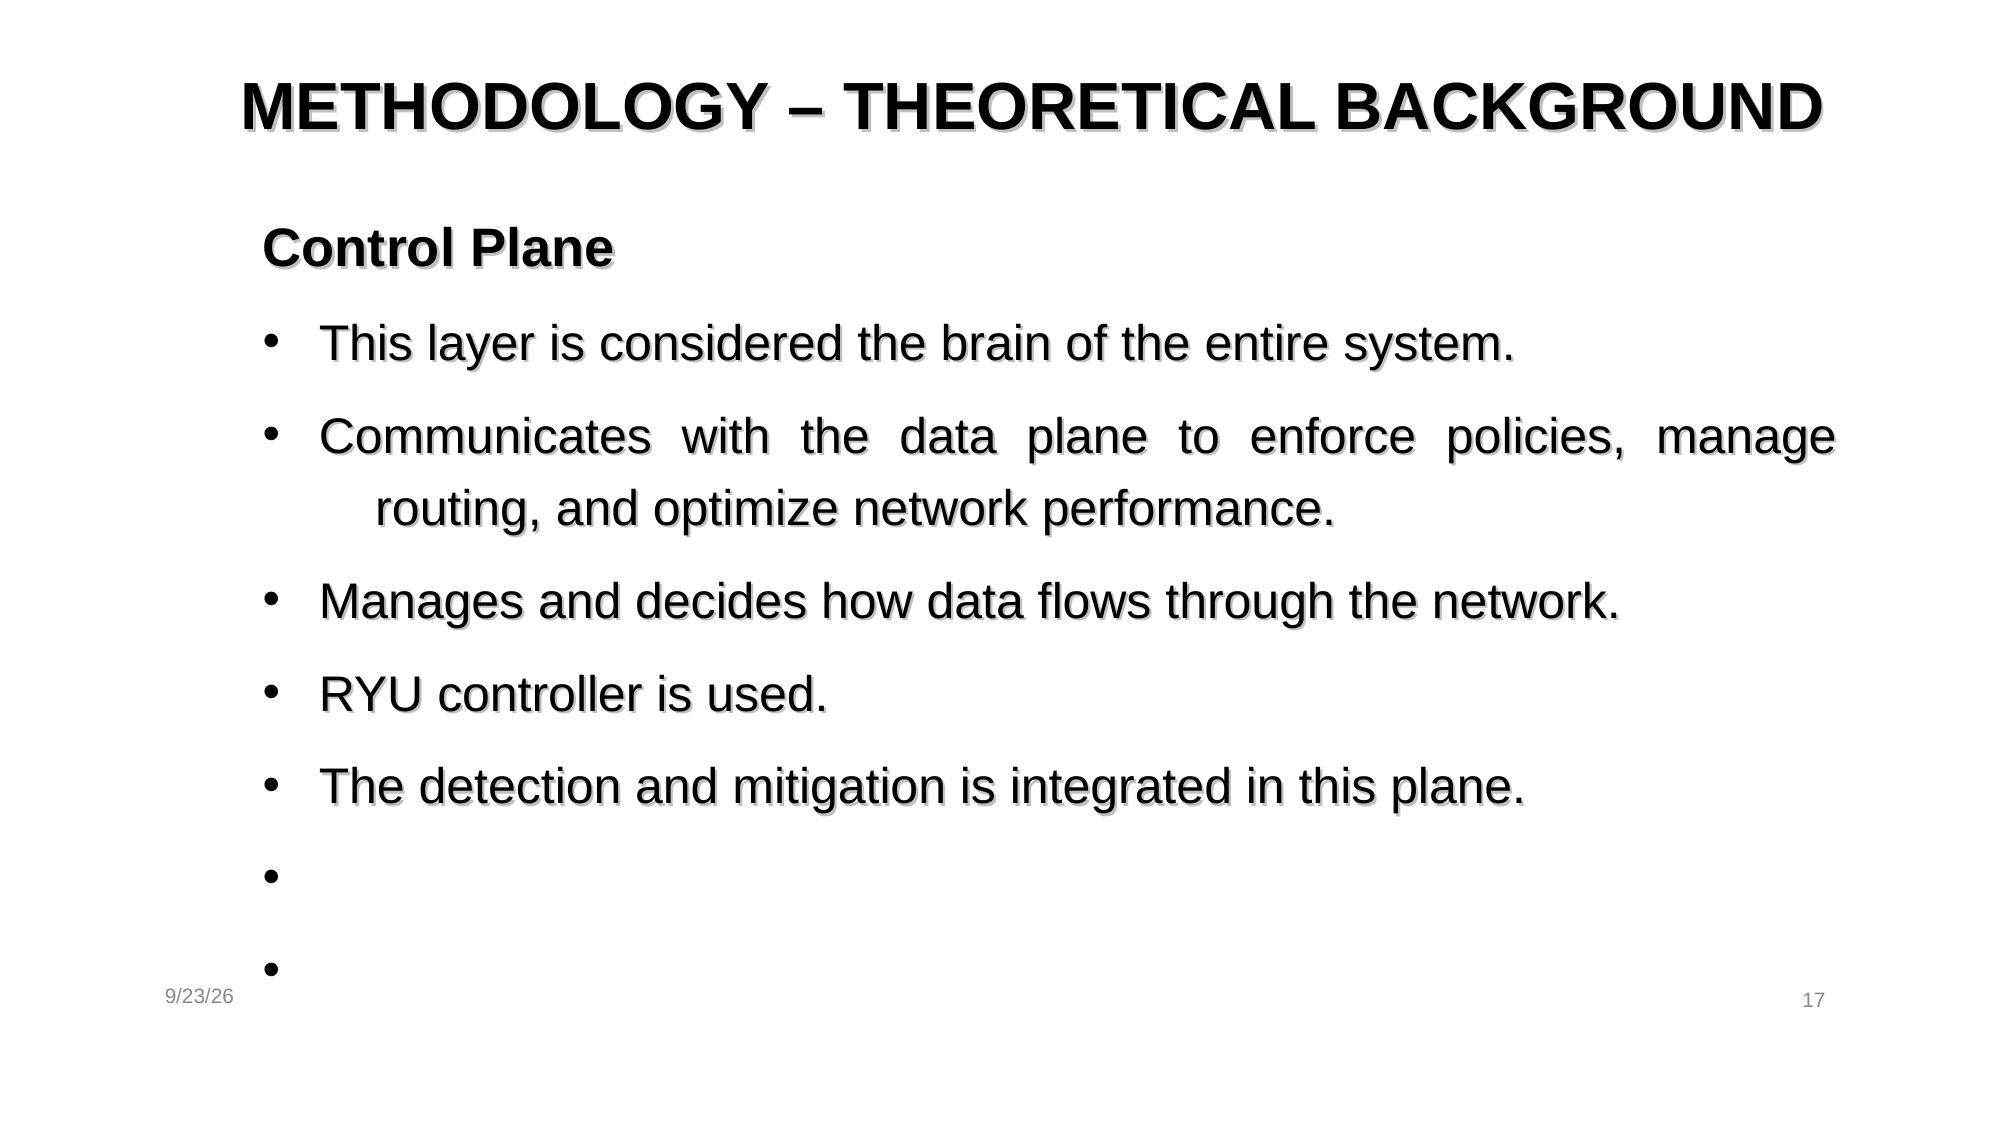

# Methodology – theoretical background
Control Plane
This layer is considered the brain of the entire system.
Communicates with the data plane to enforce policies, manage routing, and optimize network performance.
Manages and decides how data flows through the network.
RYU controller is used.
The detection and mitigation is integrated in this plane.
17